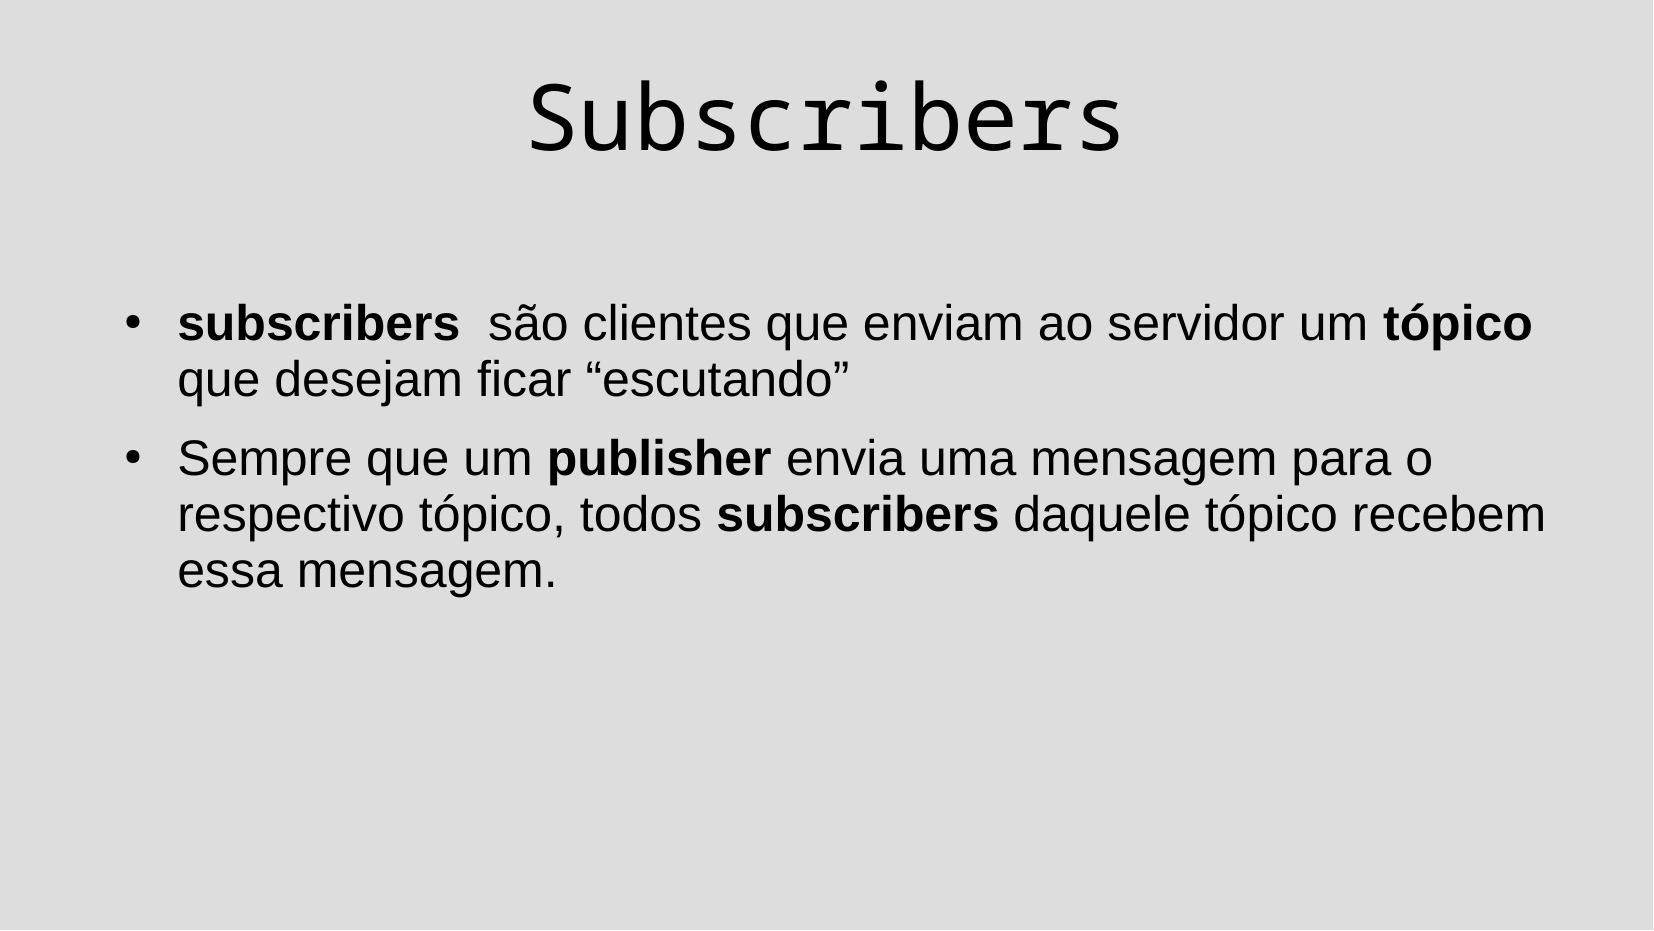

# Subscribers
subscribers são clientes que enviam ao servidor um tópico que desejam ficar “escutando”
Sempre que um publisher envia uma mensagem para o respectivo tópico, todos subscribers daquele tópico recebem essa mensagem.